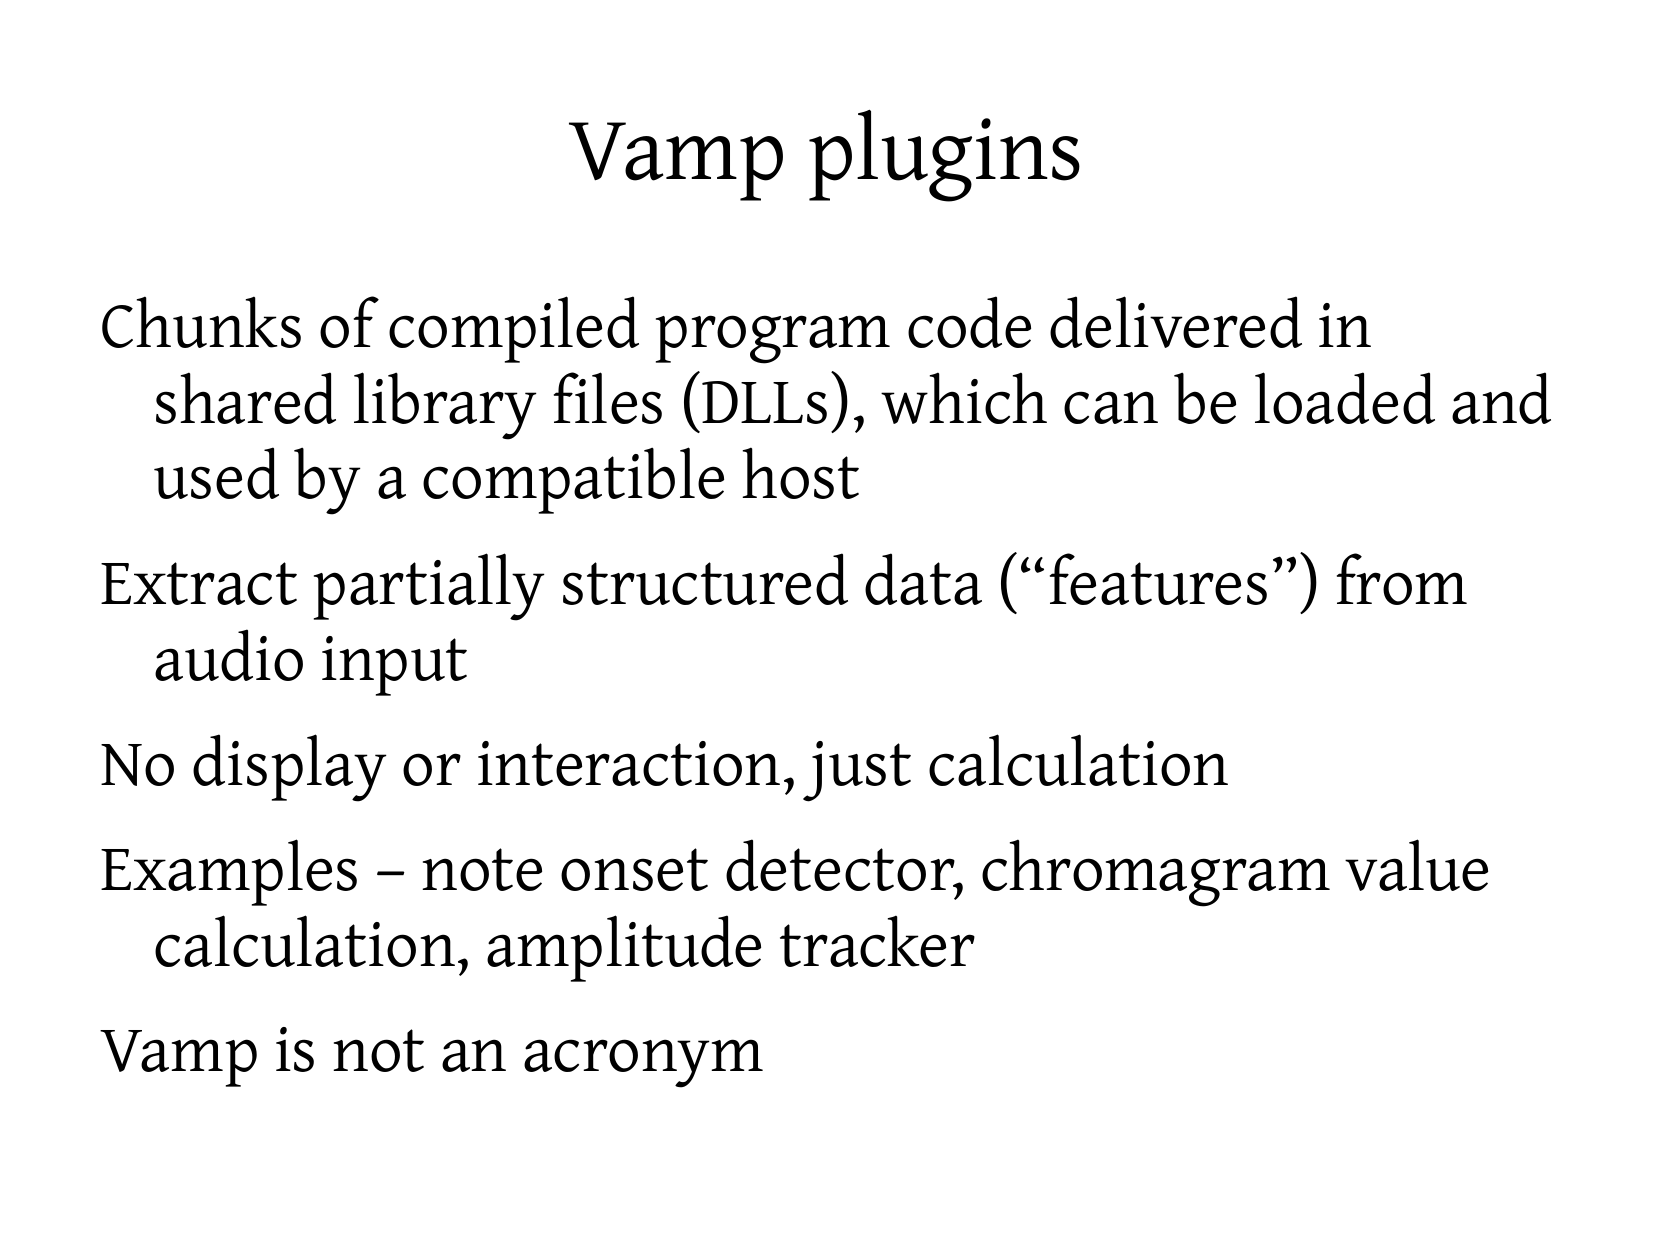

# Vamp plugins
Chunks of compiled program code delivered in shared library files (DLLs), which can be loaded and used by a compatible host
Extract partially structured data (“features”) from audio input
No display or interaction, just calculation
Examples – note onset detector, chromagram value calculation, amplitude tracker
Vamp is not an acronym